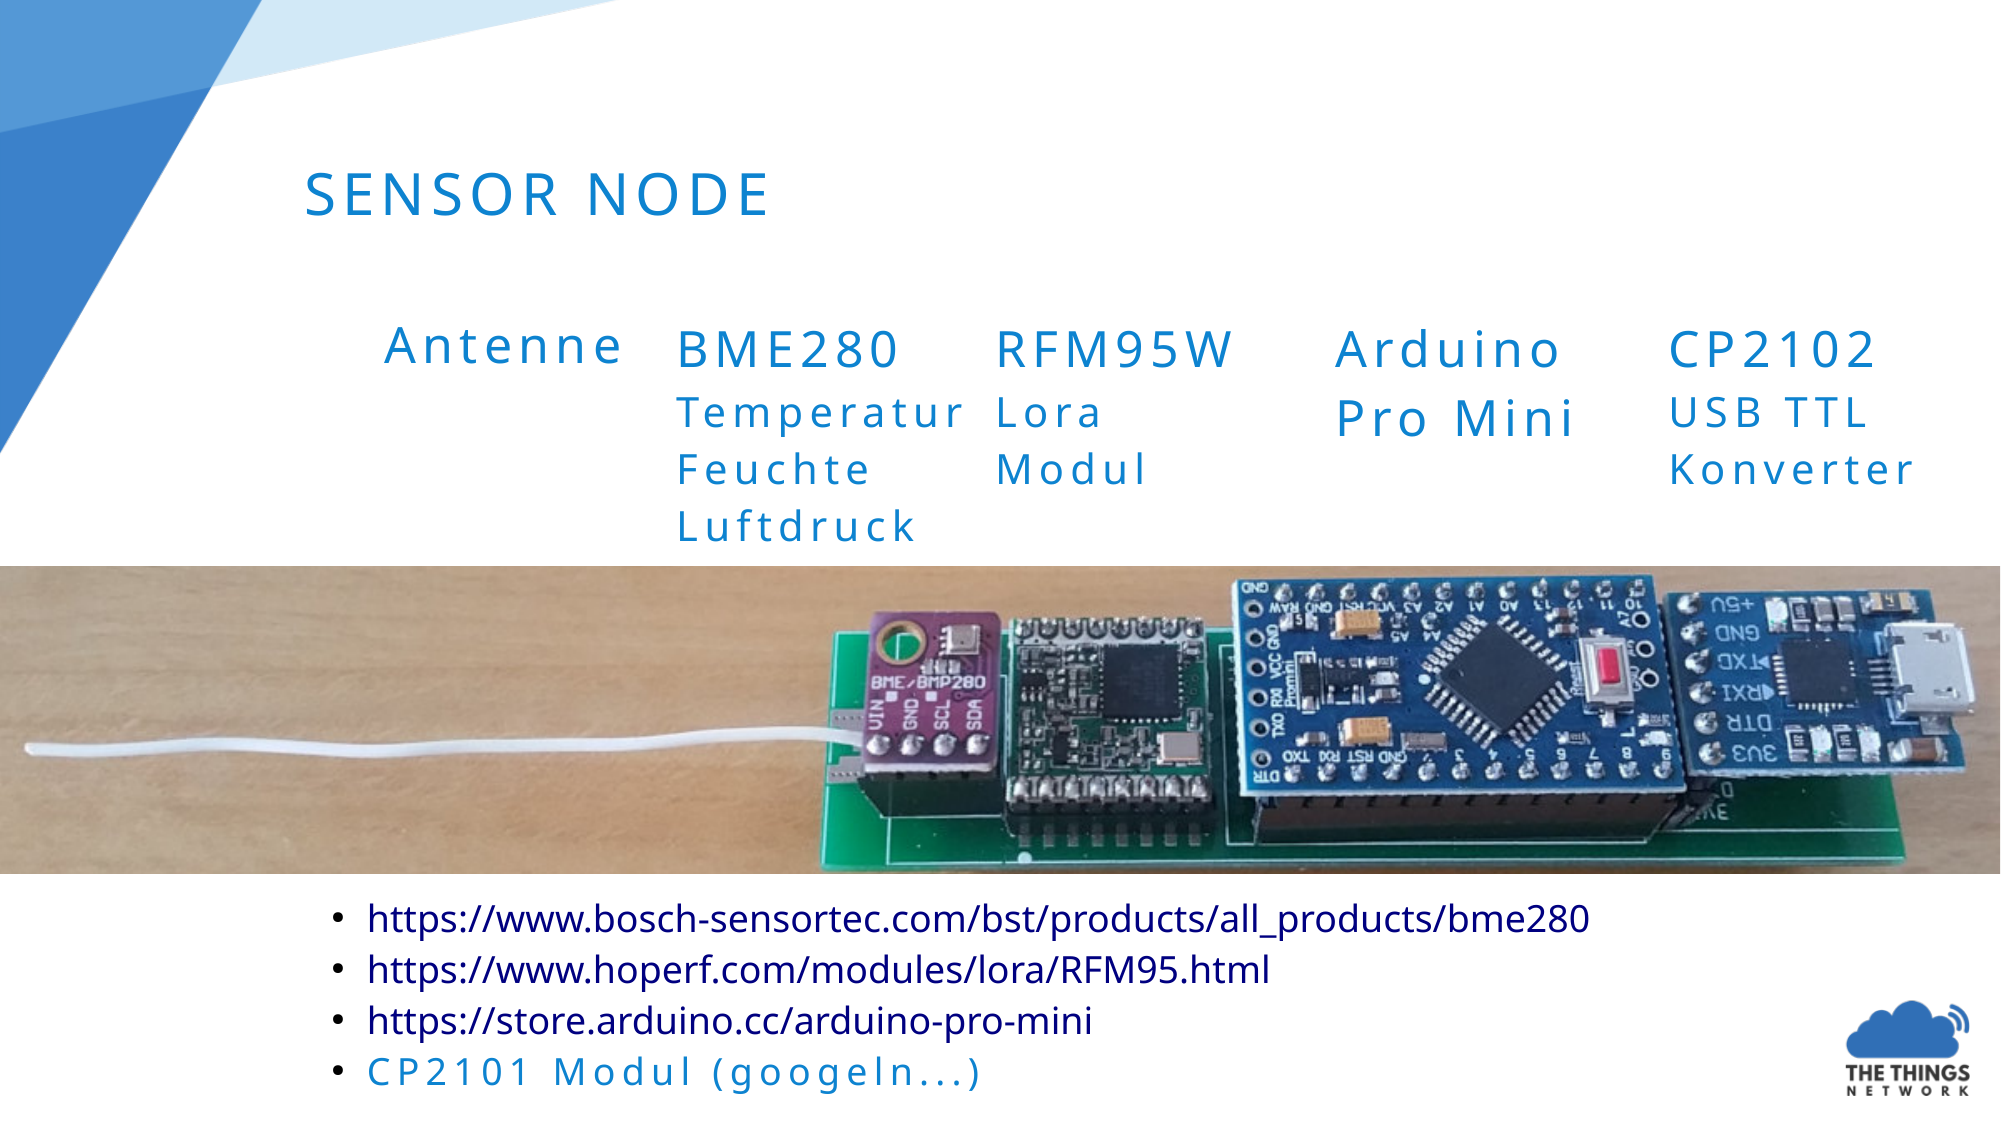

# SENSOR NODE
Antenne
BME280
Temperatur
Feuchte
Luftdruck
RFM95W
Lora Modul
Arduino
Pro Mini
CP2102
USB TTL
Konverter
https://www.bosch-sensortec.com/bst/products/all_products/bme280
https://www.hoperf.com/modules/lora/RFM95.html
https://store.arduino.cc/arduino-pro-mini
CP2101 Modul (googeln...)